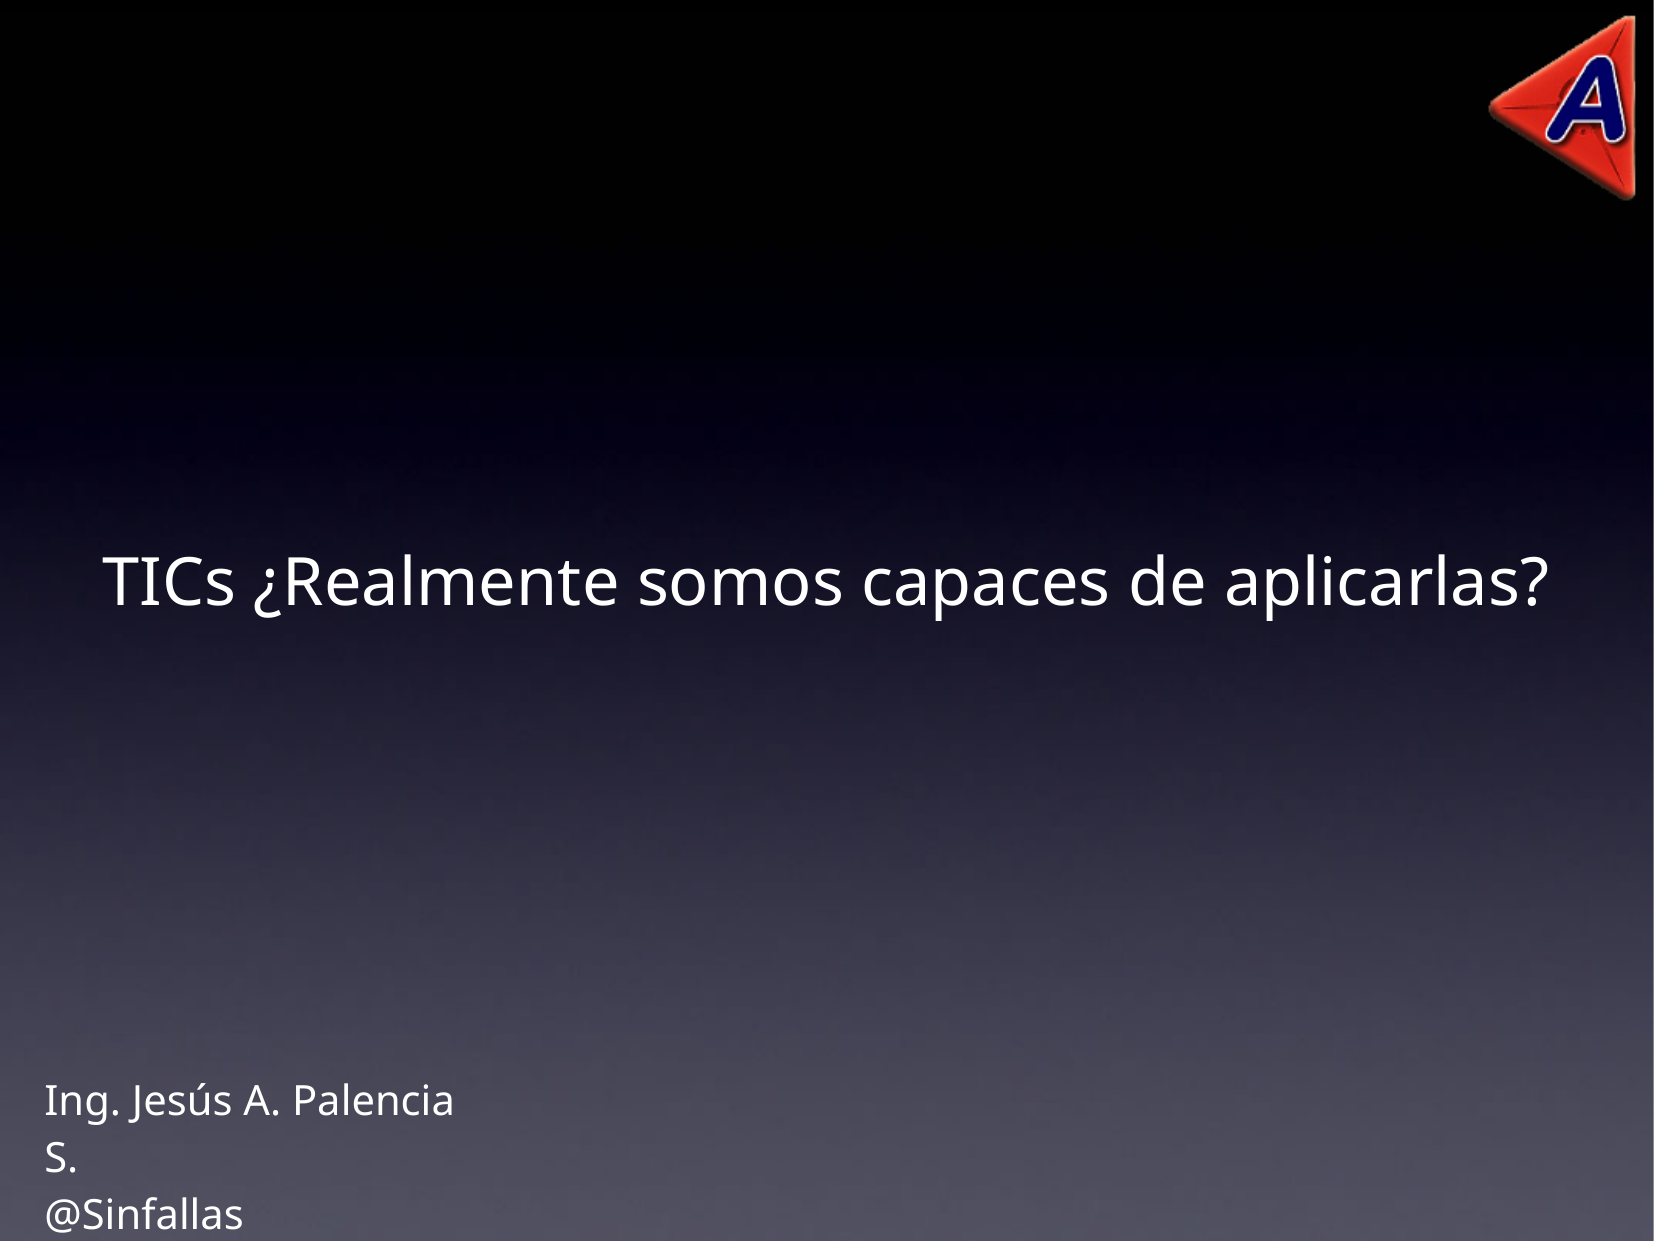

# TICs ¿Realmente somos capaces de aplicarlas?
Ing. Jesús A. Palencia S.
@Sinfallas